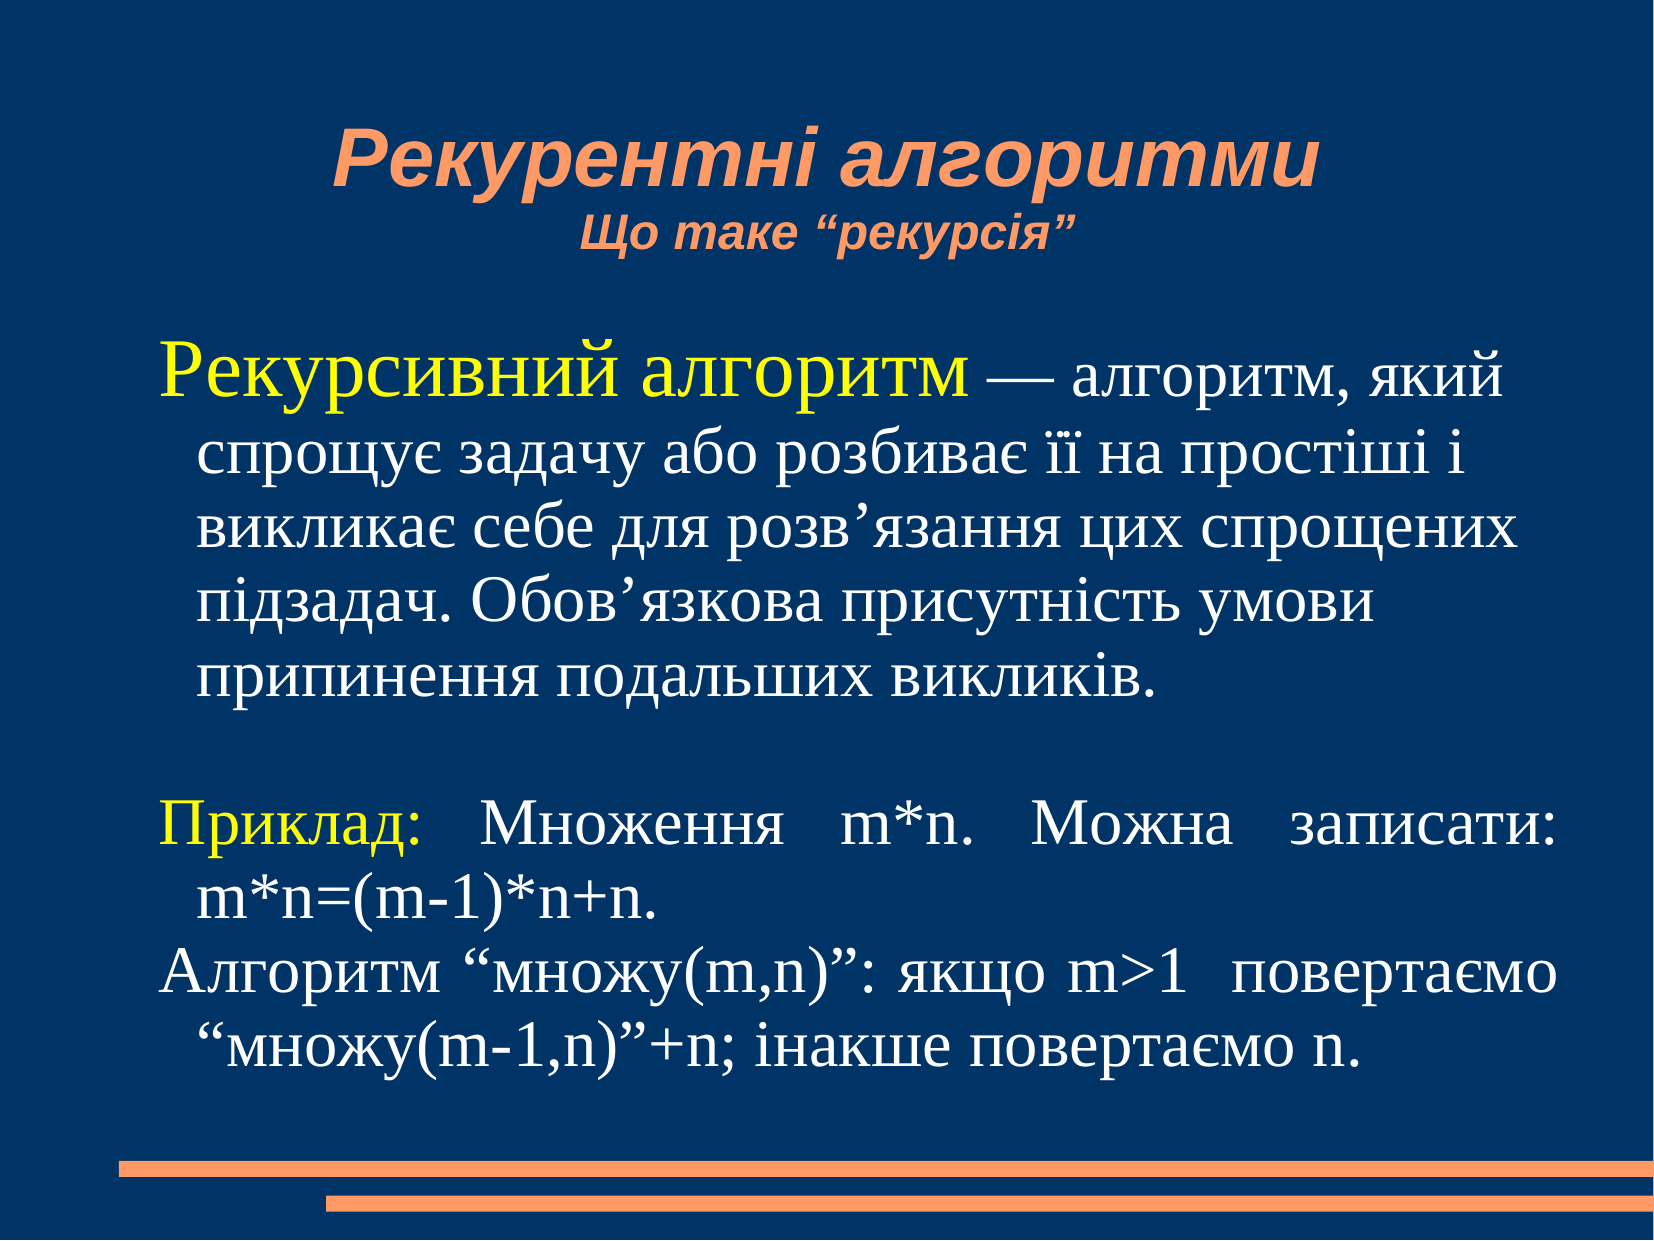

Рекурентні алгоритми
Що таке “рекурсія”
# Рекурсивний алгоритм — алгоритм, який спрощує задачу або розбиває її на простіші і викликає себе для розв’язання цих спрощених підзадач. Обов’язкова присутність умови припинення подальших викликів.
Приклад: Множення m*n. Можна записати: m*n=(m-1)*n+n.
Алгоритм “множу(m,n)”: якщо m>1 повертаємо “множу(m-1,n)”+n; інакше повертаємо n.